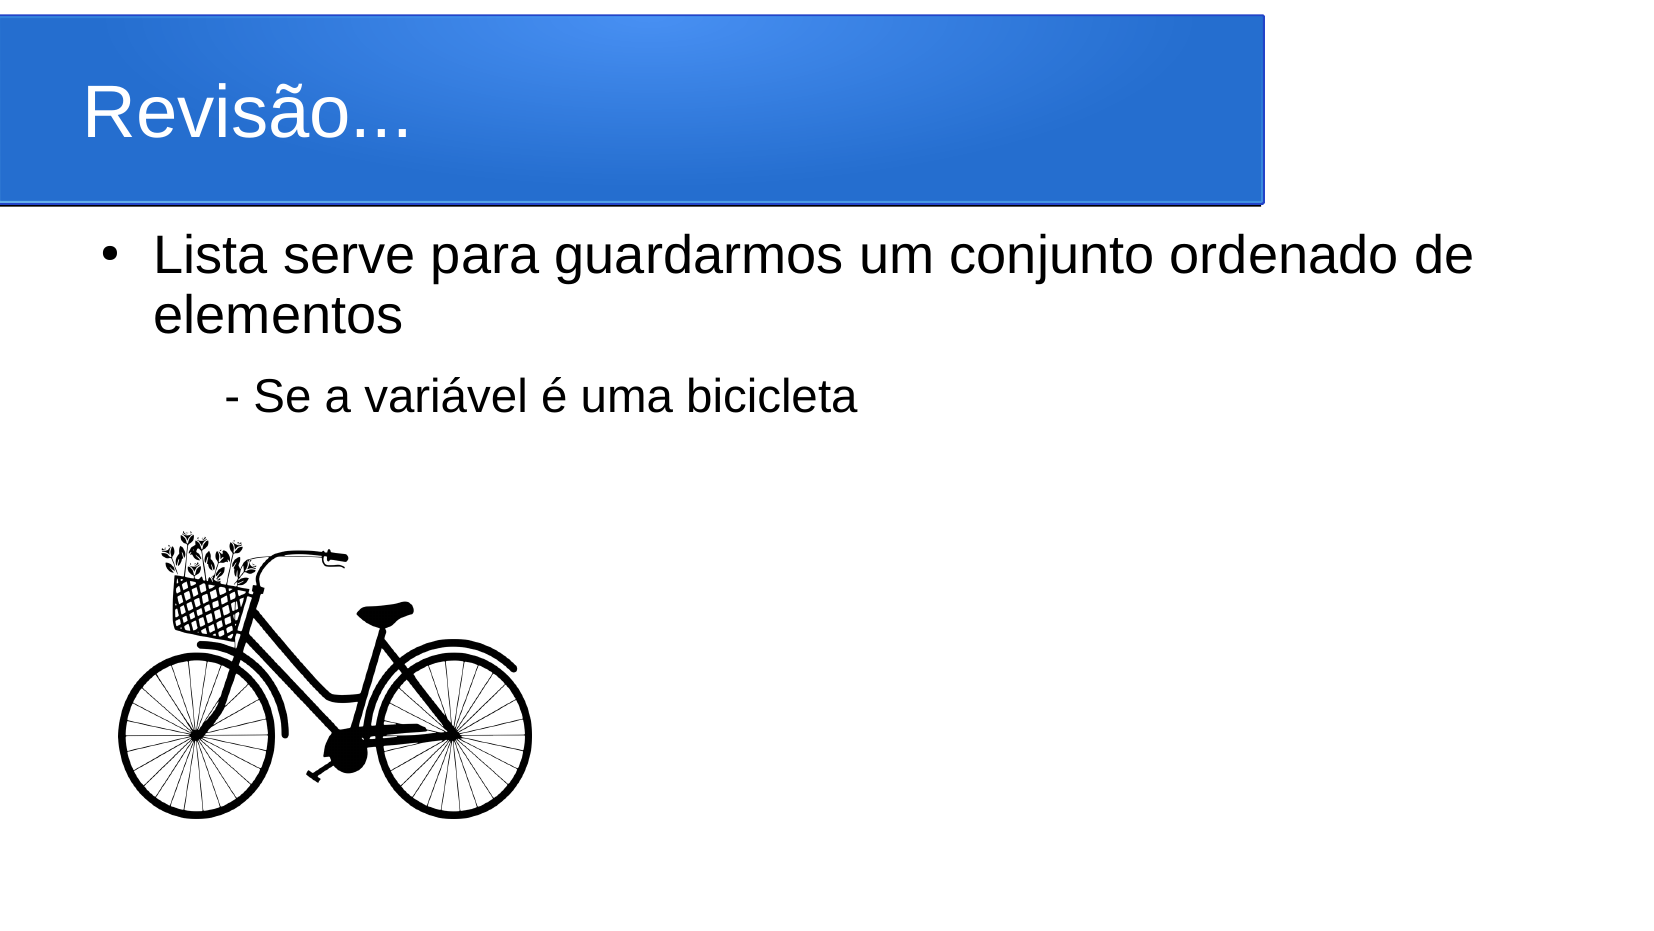

# Revisão...
Lista serve para guardarmos um conjunto ordenado de elementos
- Se a variável é uma bicicleta